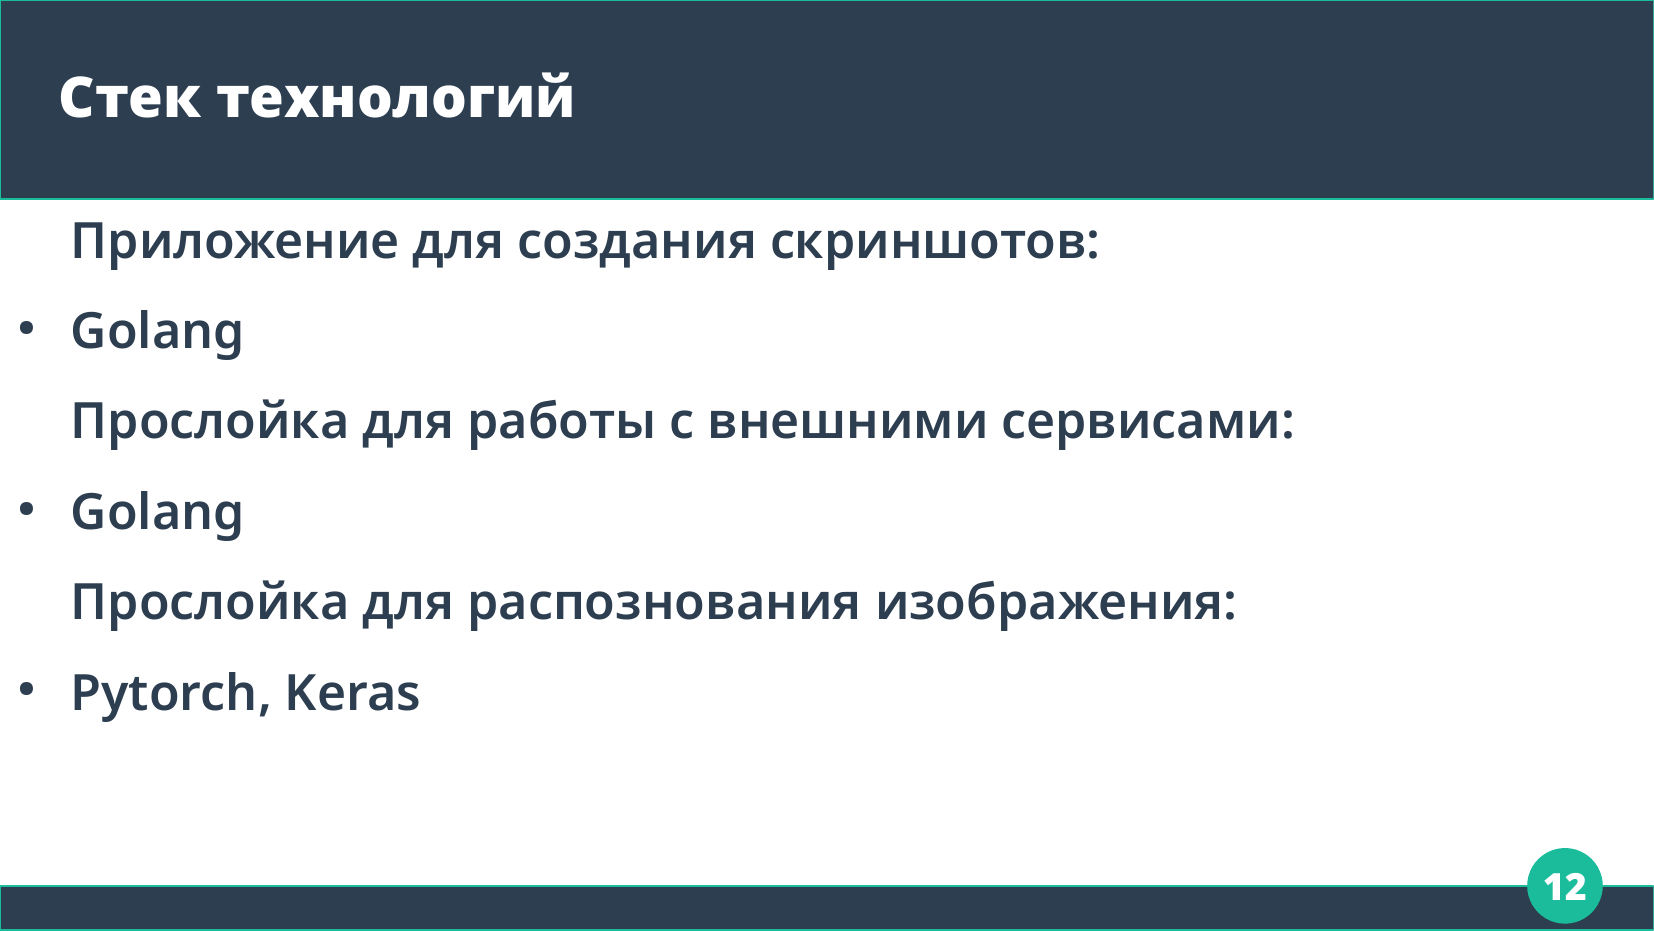

# Стек технологий
Приложение для создания скриншотов:
Golang
Прослойка для работы с внешними сервисами:
Golang
Прослойка для распознования изображения:
Pytorch, Keras
12